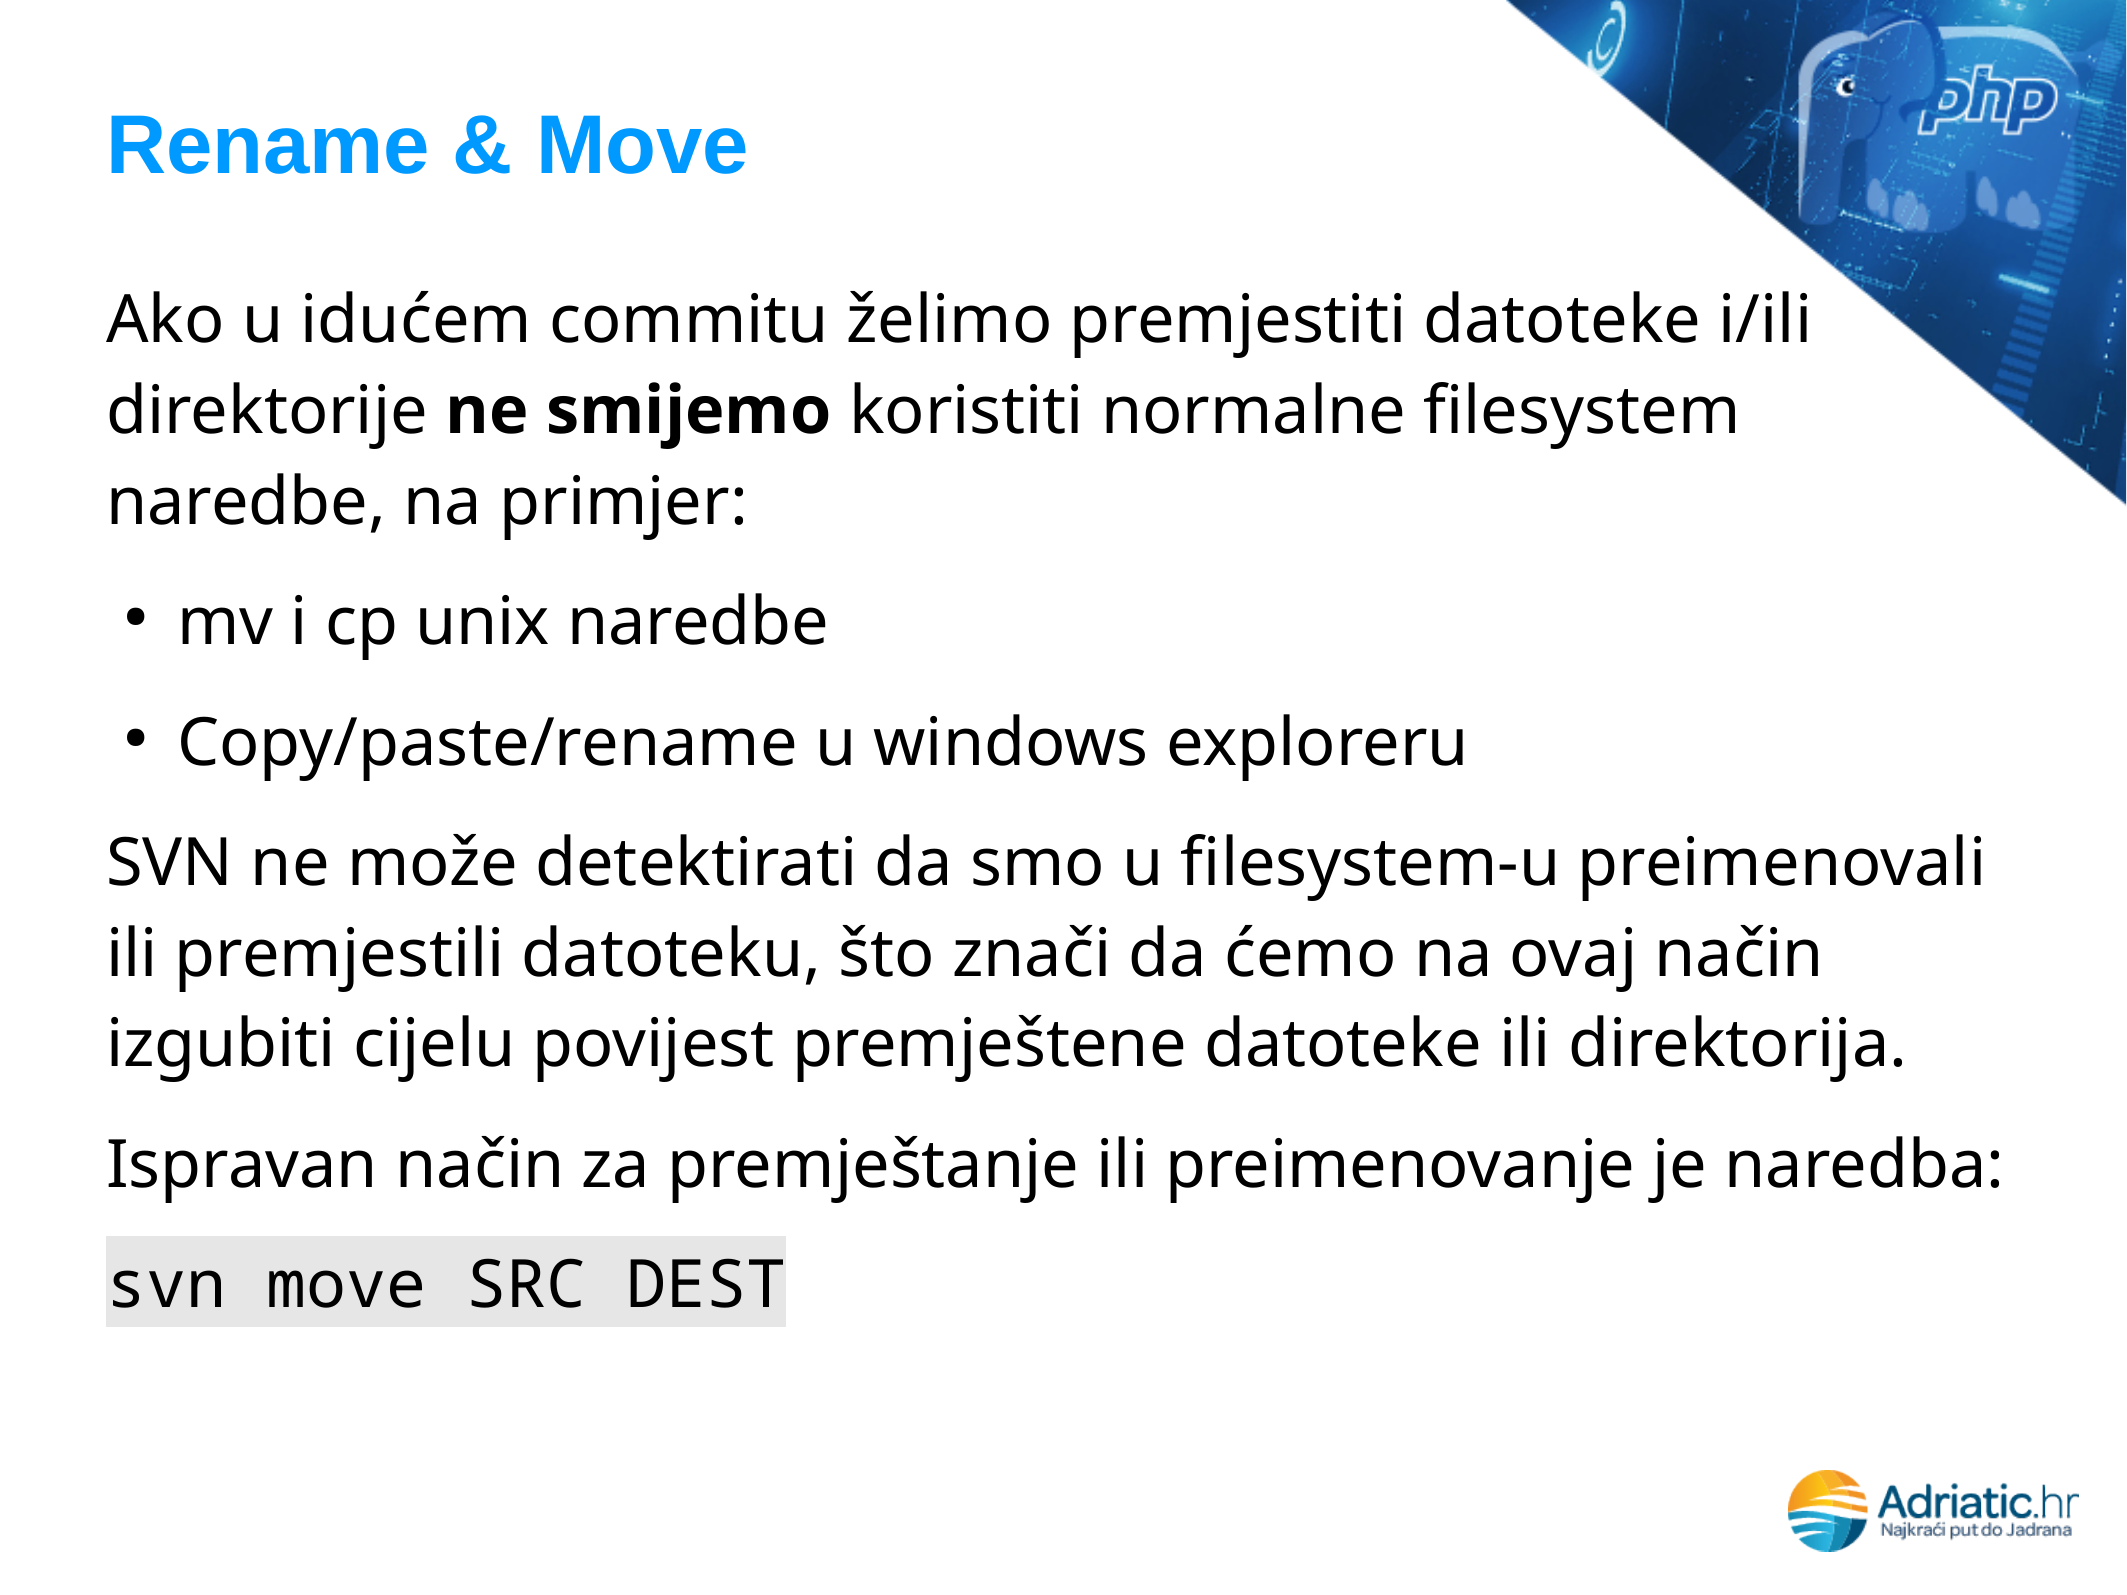

# Rename & Move
Ako u idućem commitu želimo premjestiti datoteke i/ili direktorije ne smijemo koristiti normalne filesystem naredbe, na primjer:
mv i cp unix naredbe
Copy/paste/rename u windows exploreru
SVN ne može detektirati da smo u filesystem-u preimenovali ili premjestili datoteku, što znači da ćemo na ovaj način izgubiti cijelu povijest premještene datoteke ili direktorija.
Ispravan način za premještanje ili preimenovanje je naredba:
svn move SRC DEST